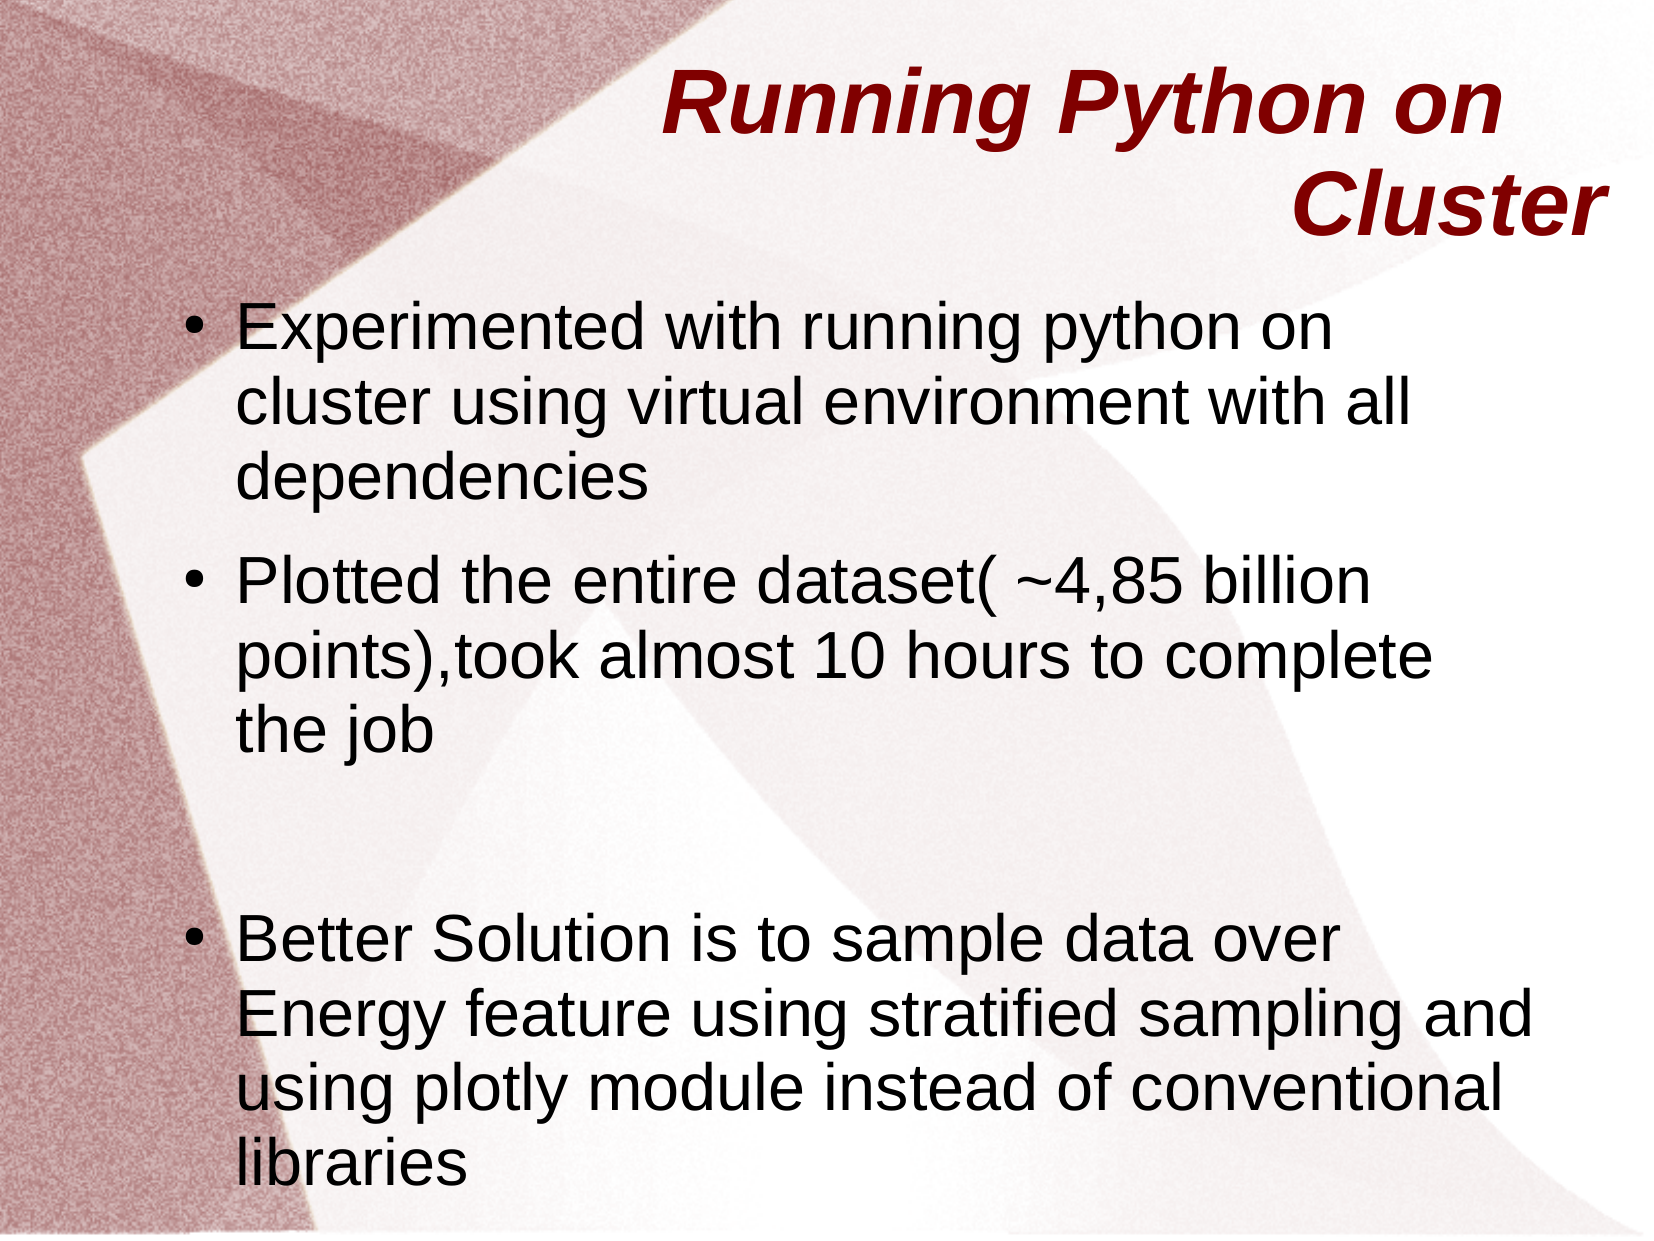

# Running Python on 	Cluster
Experimented with running python on cluster using virtual environment with all dependencies
Plotted the entire dataset( ~4,85 billion points),took almost 10 hours to complete the job
Better Solution is to sample data over Energy feature using stratified sampling and using plotly module instead of conventional libraries